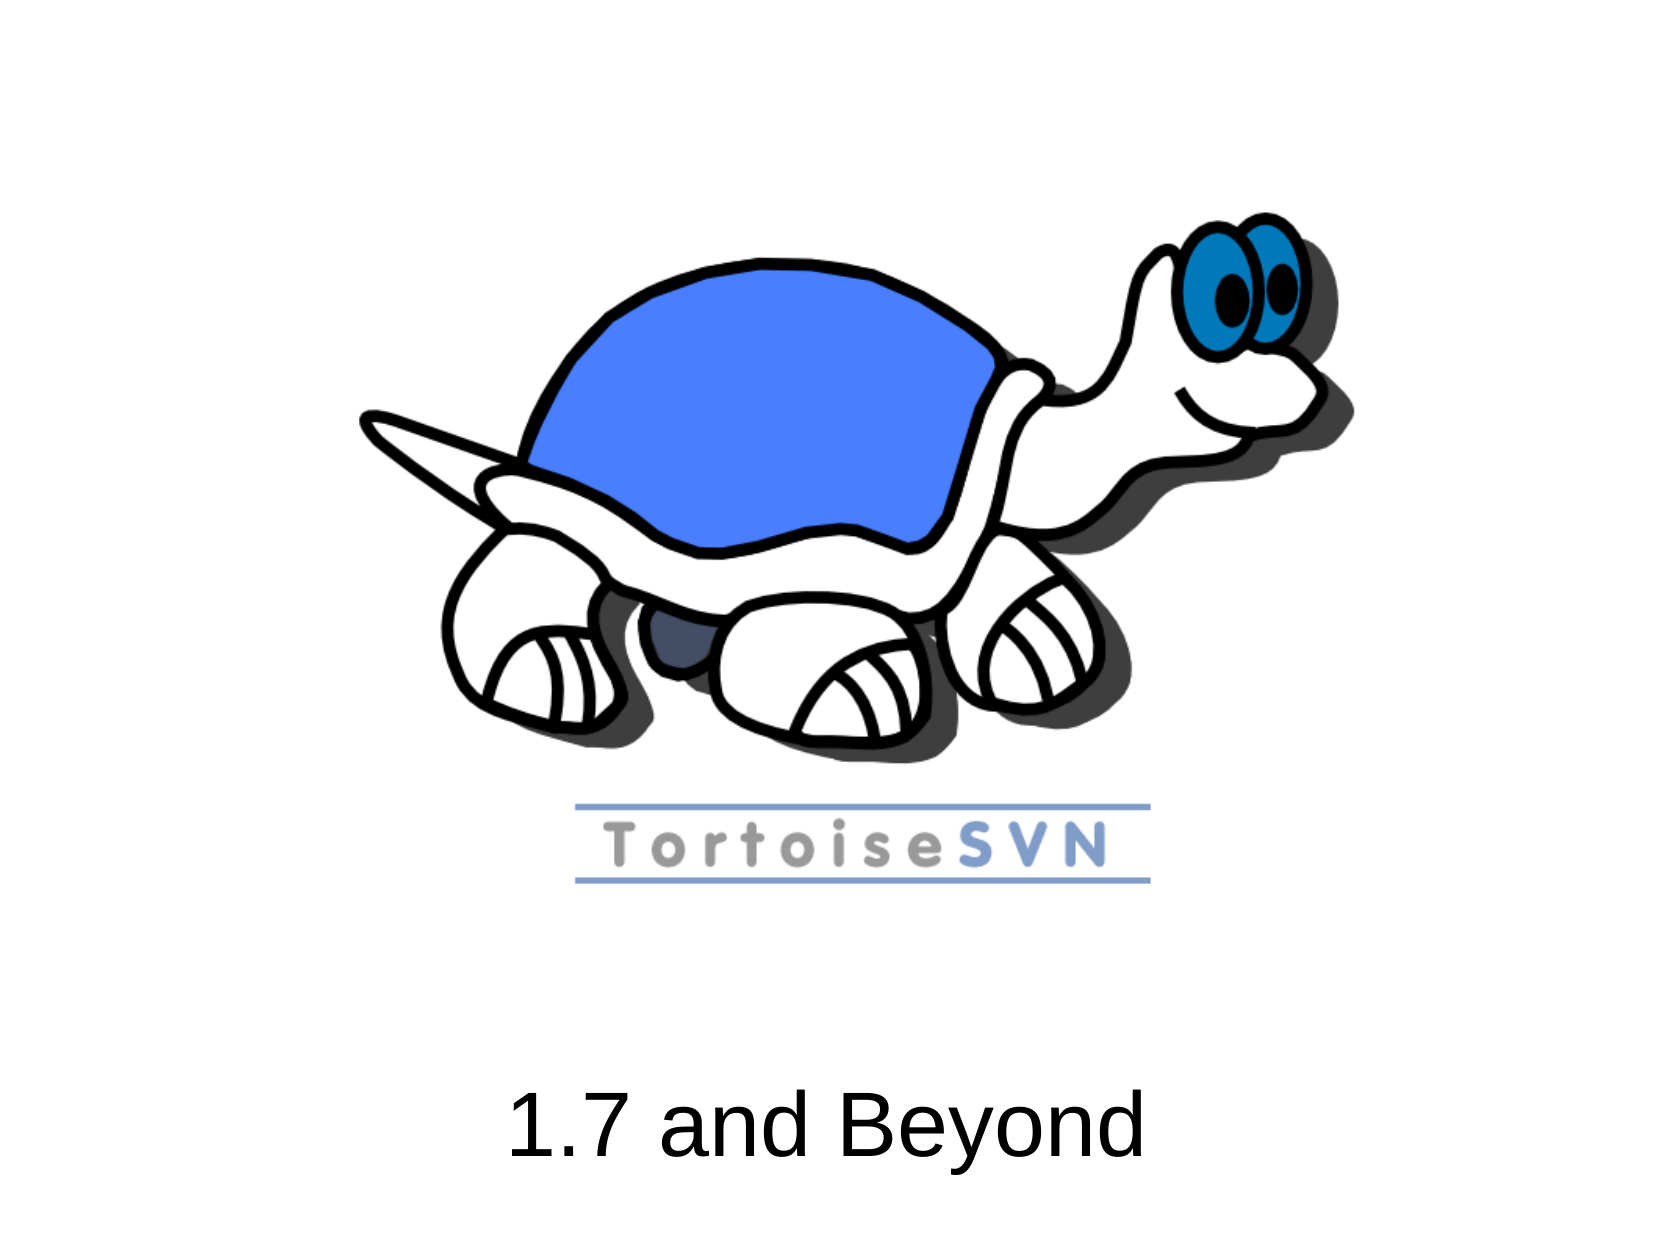

[insert SVeN here]
# 1.7 and Beyond